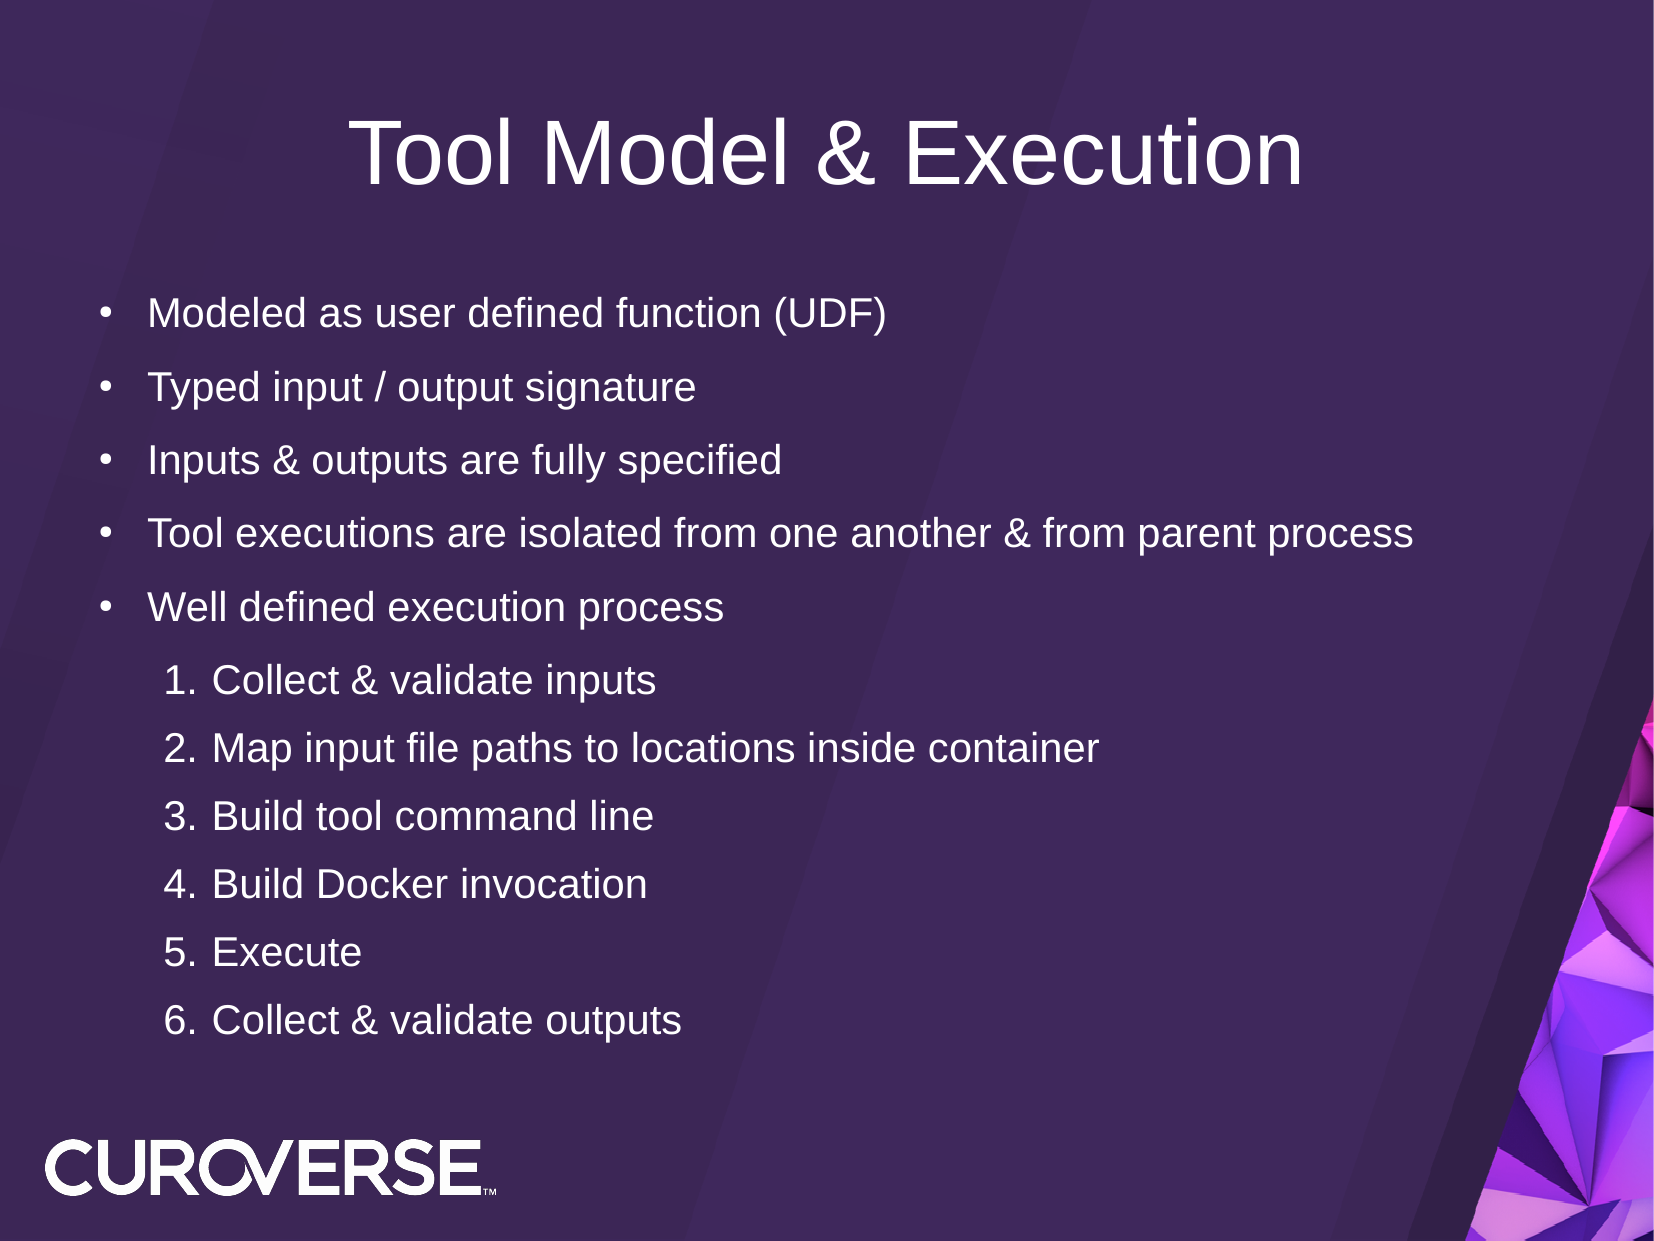

# Tool Model & Execution
Modeled as user defined function (UDF)
Typed input / output signature
Inputs & outputs are fully specified
Tool executions are isolated from one another & from parent process
Well defined execution process
Collect & validate inputs
Map input file paths to locations inside container
Build tool command line
Build Docker invocation
Execute
Collect & validate outputs